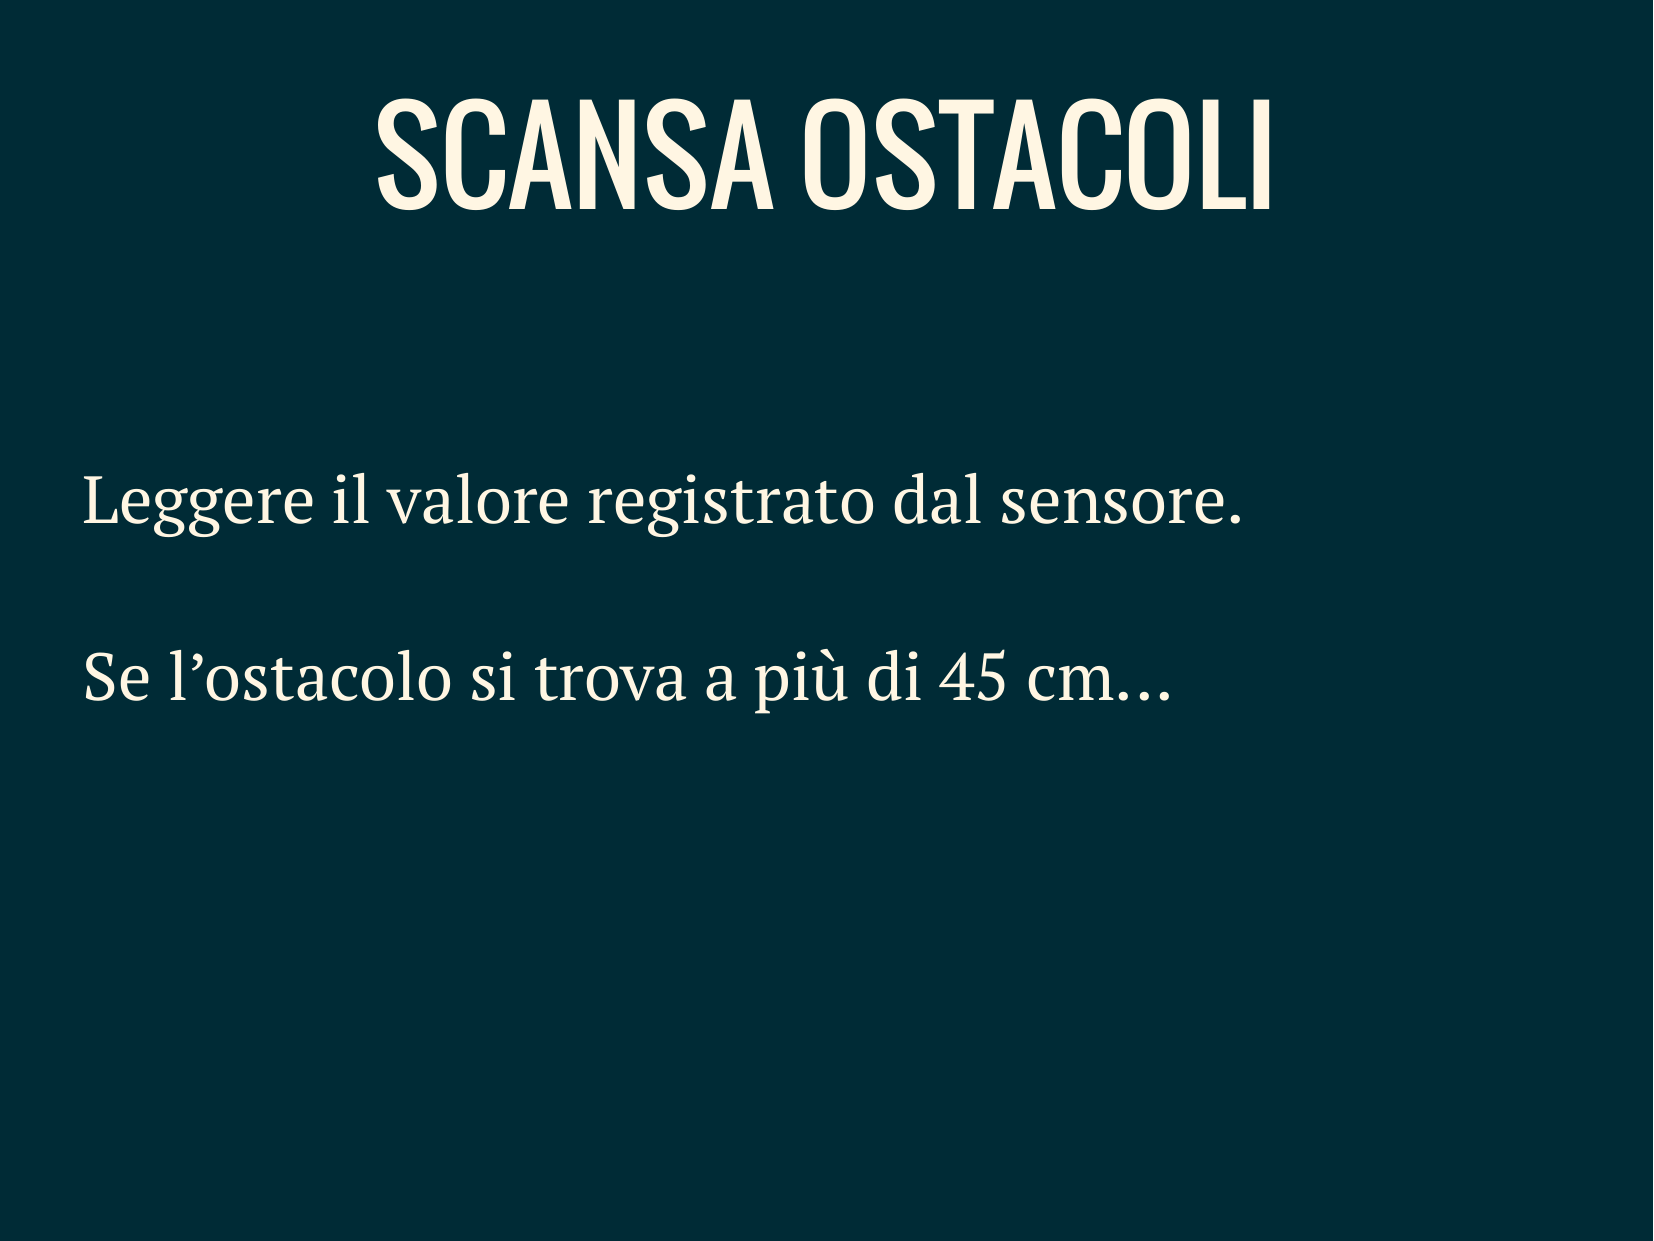

# Scansa ostacoli
Leggere il valore registrato dal sensore.
Se l’ostacolo si trova a più di 45 cm...